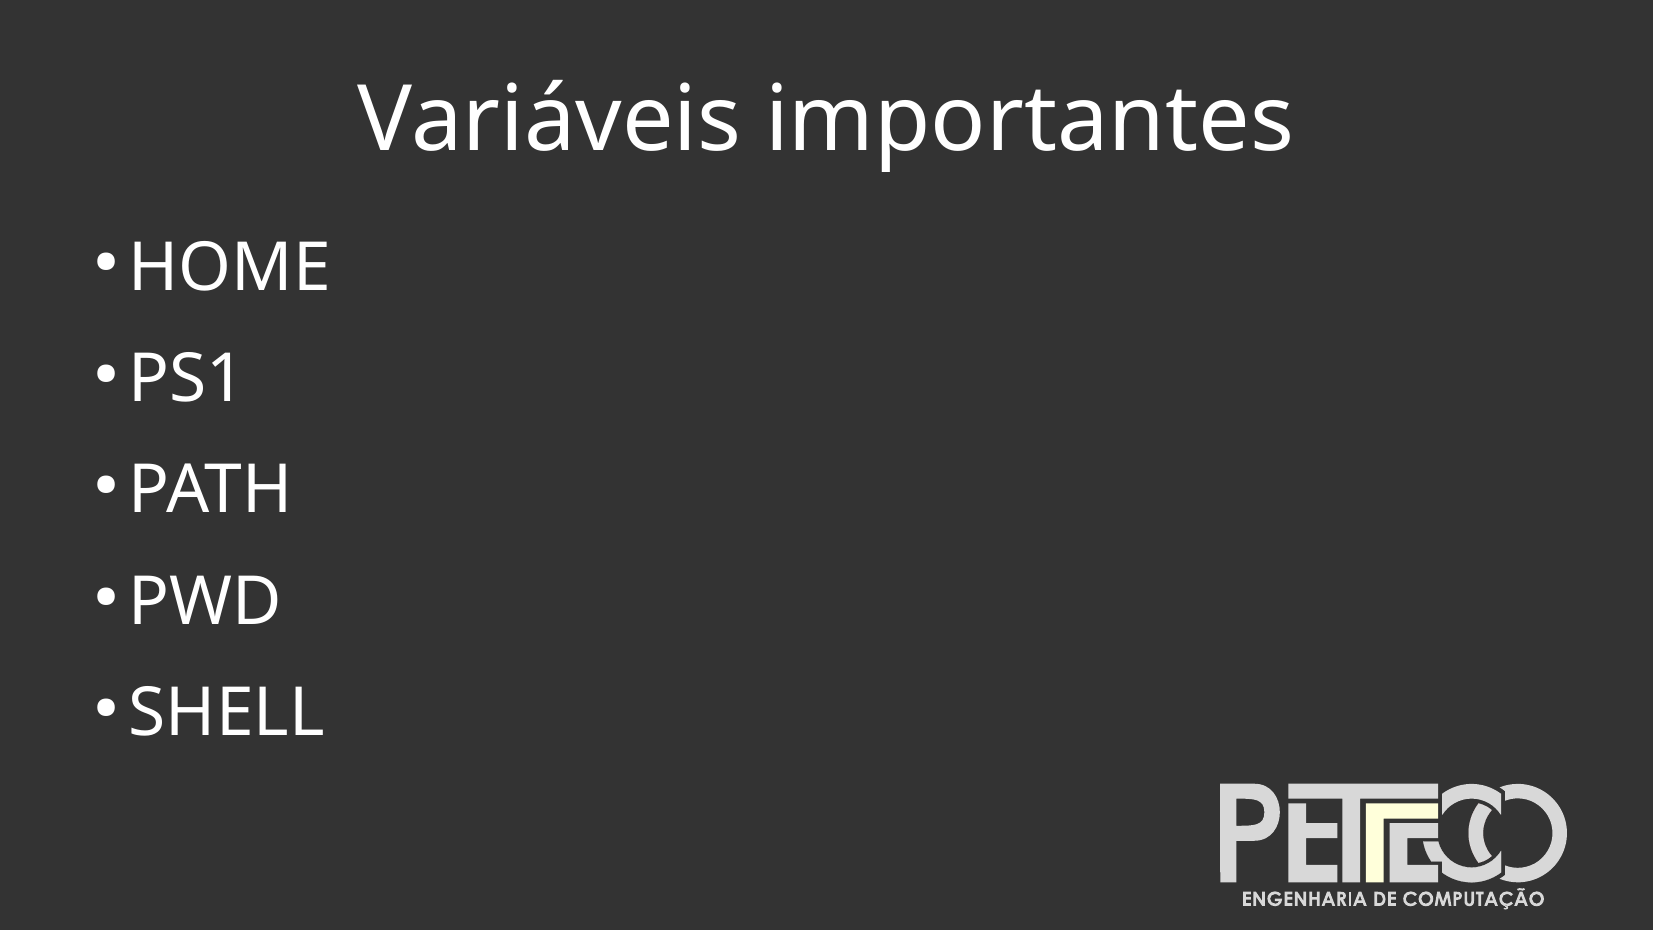

# Variáveis importantes
HOME
PS1
PATH
PWD
SHELL